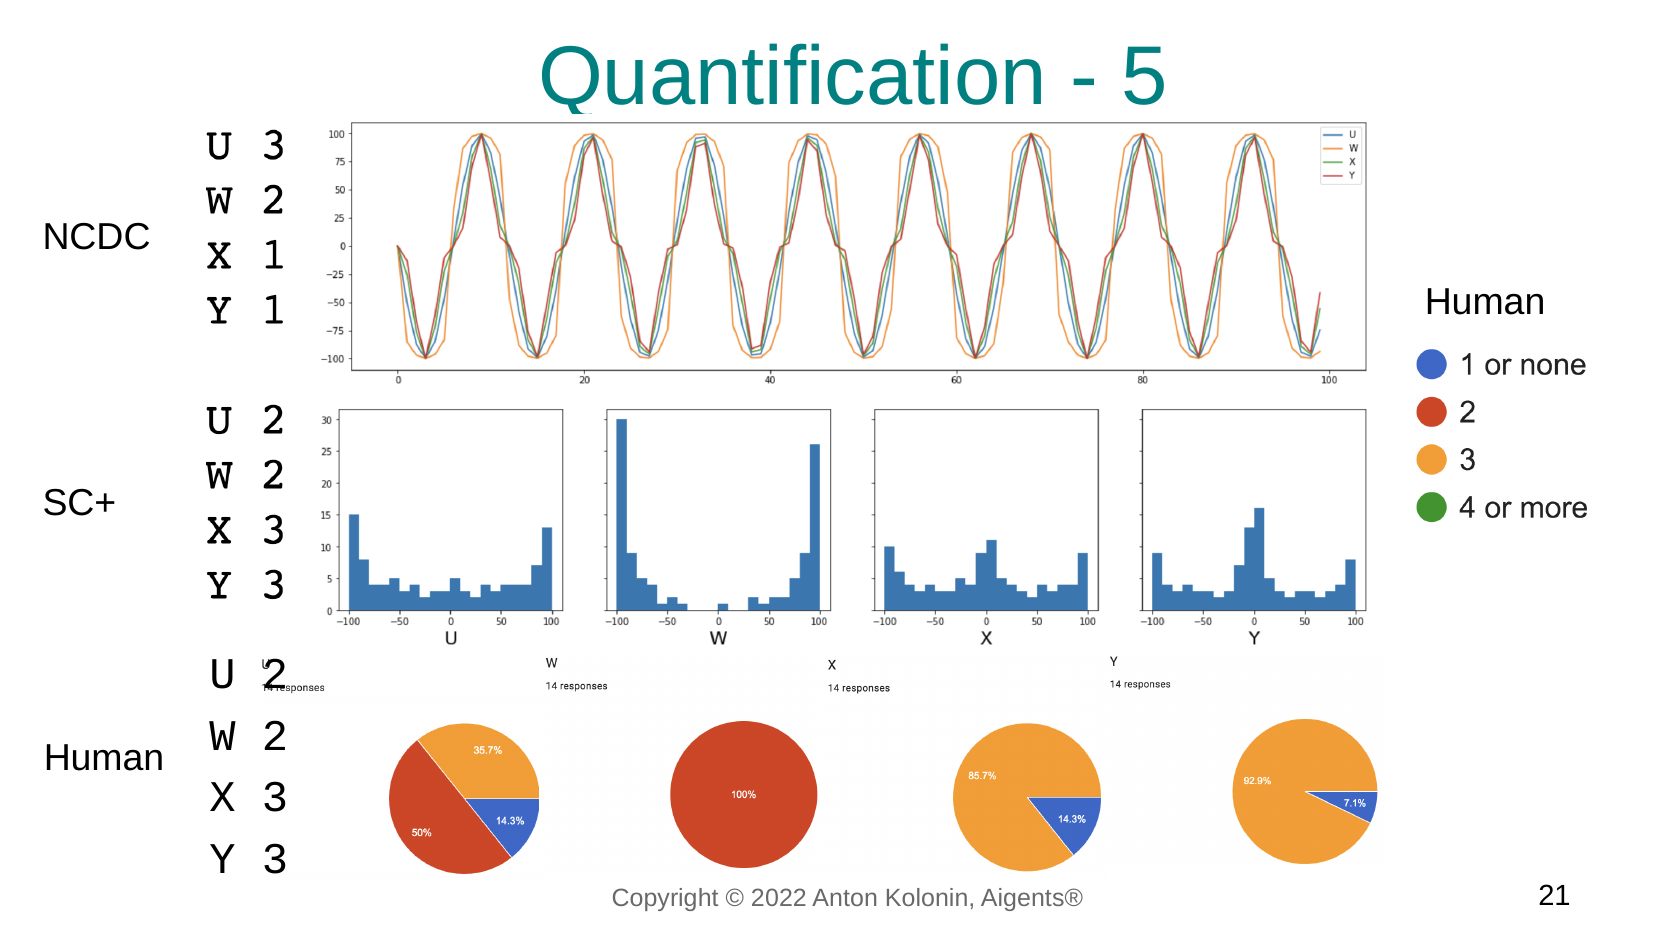

Quantification - 5
NCDC
Human
SC+
U 2
W 2
X 3
Y 3
Human
Copyright © 2022 Anton Kolonin, Aigents®
21